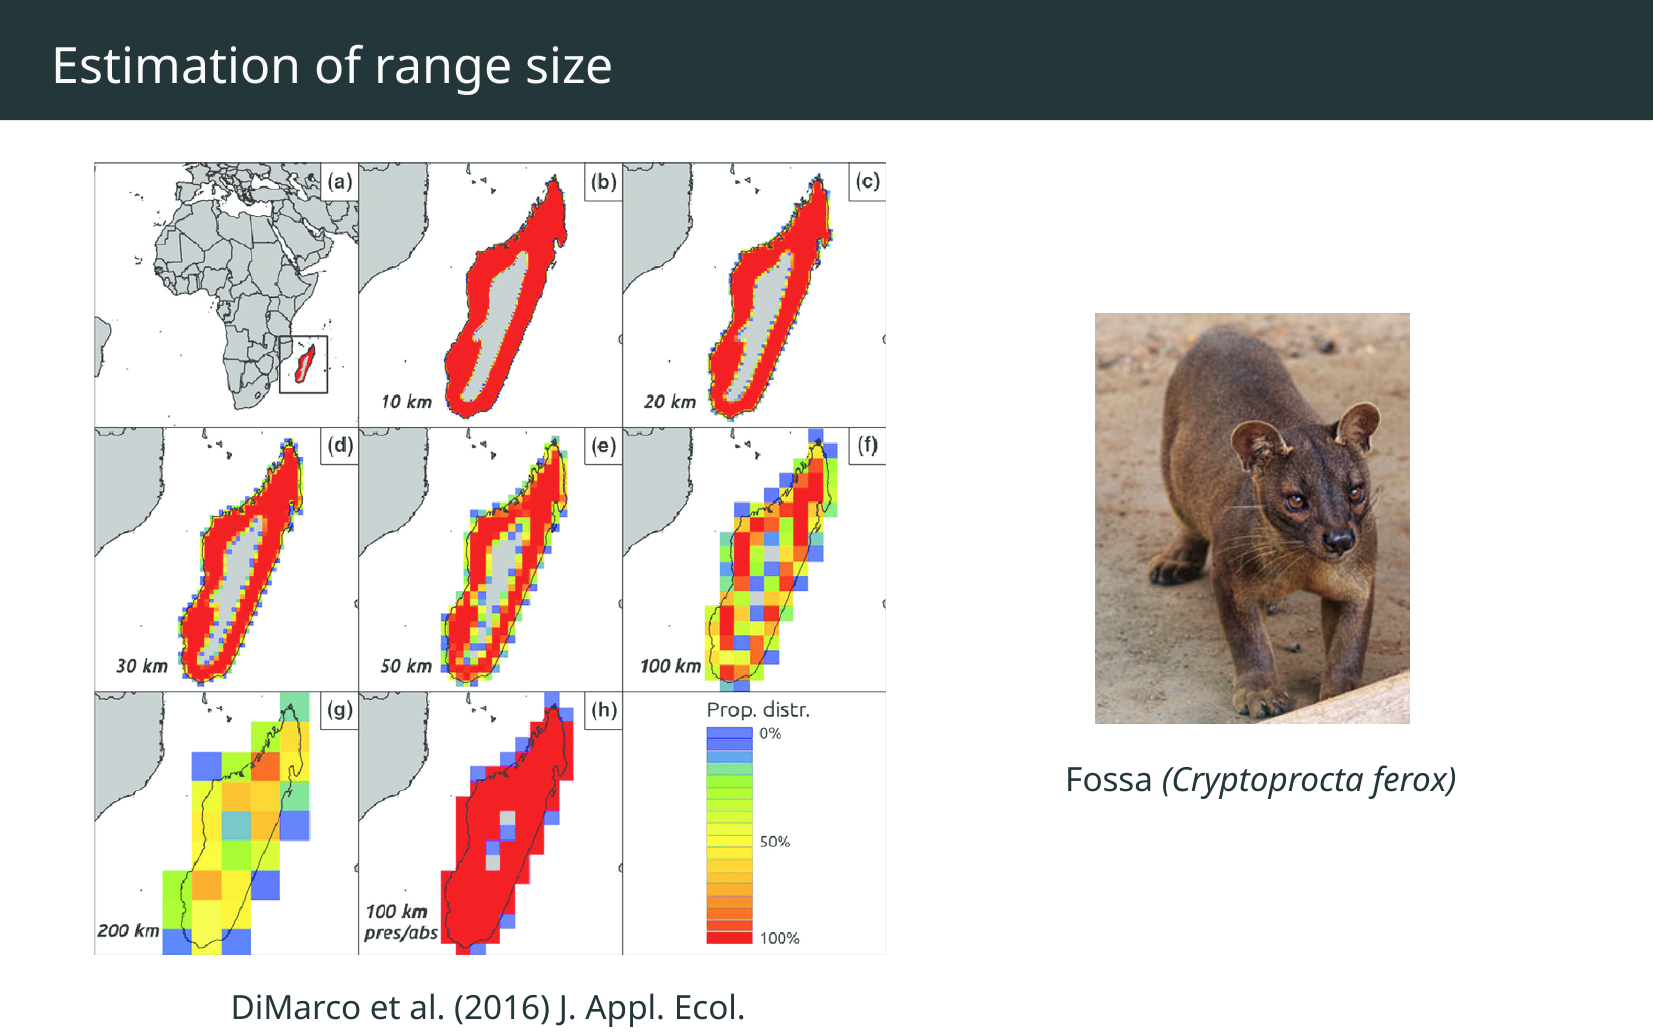

Estimation of range size
Fossa (Cryptoprocta ferox)
DiMarco et al. (2016) J. Appl. Ecol.